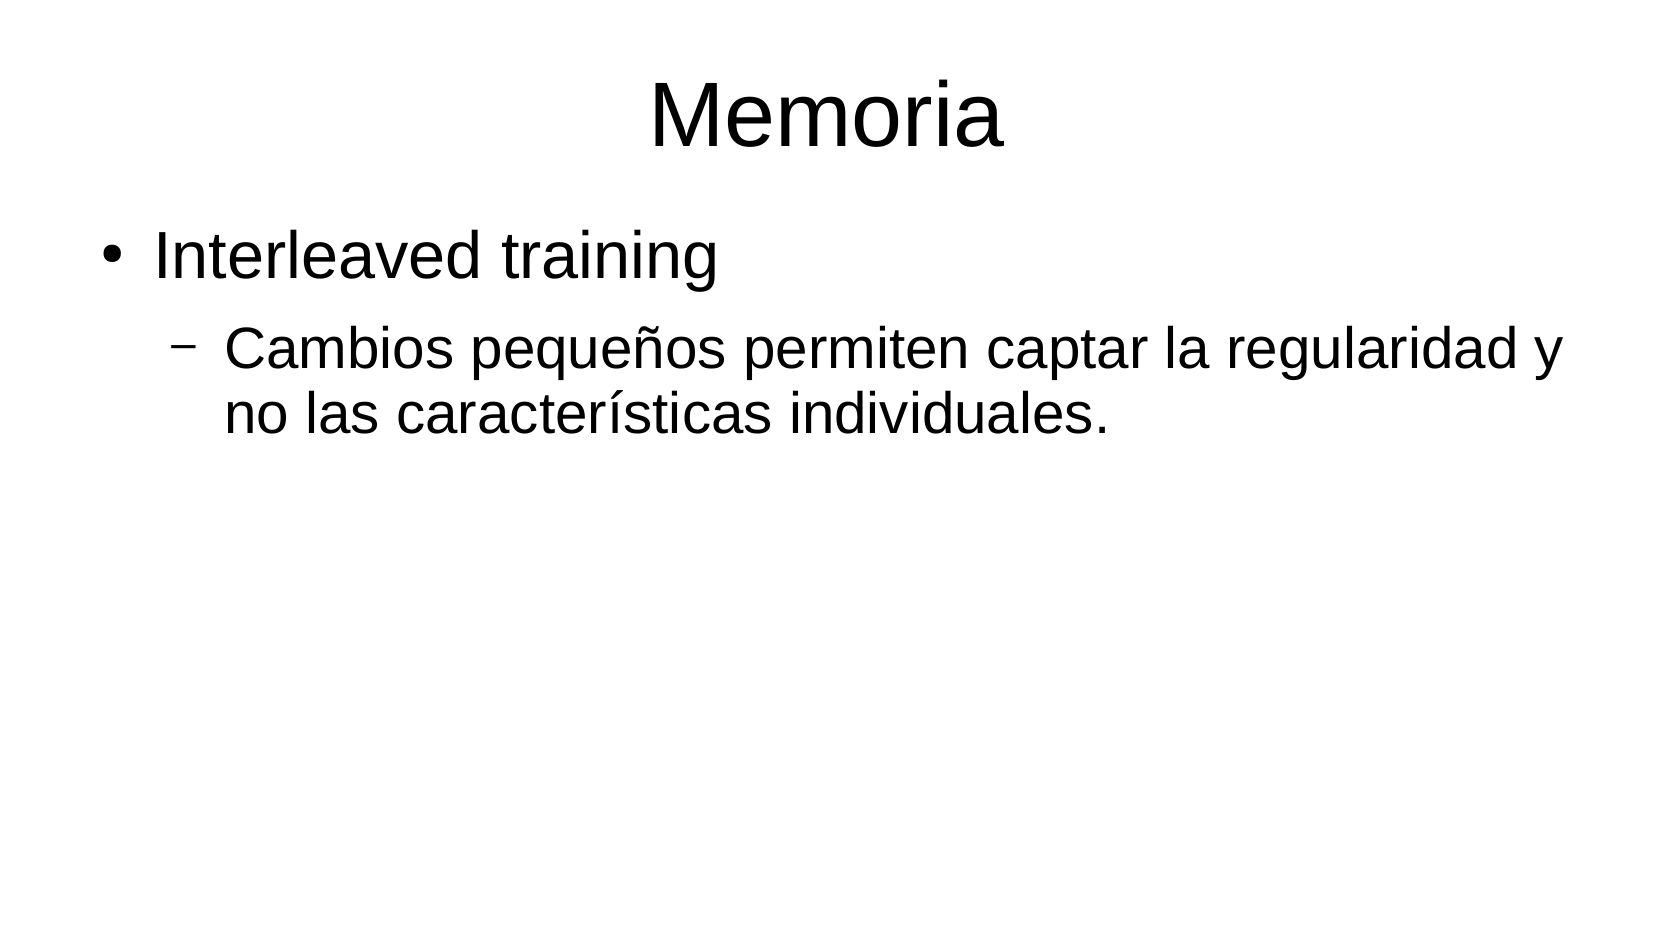

# Memoria
Interleaved training
Cambios pequeños permiten captar la regularidad y no las características individuales.